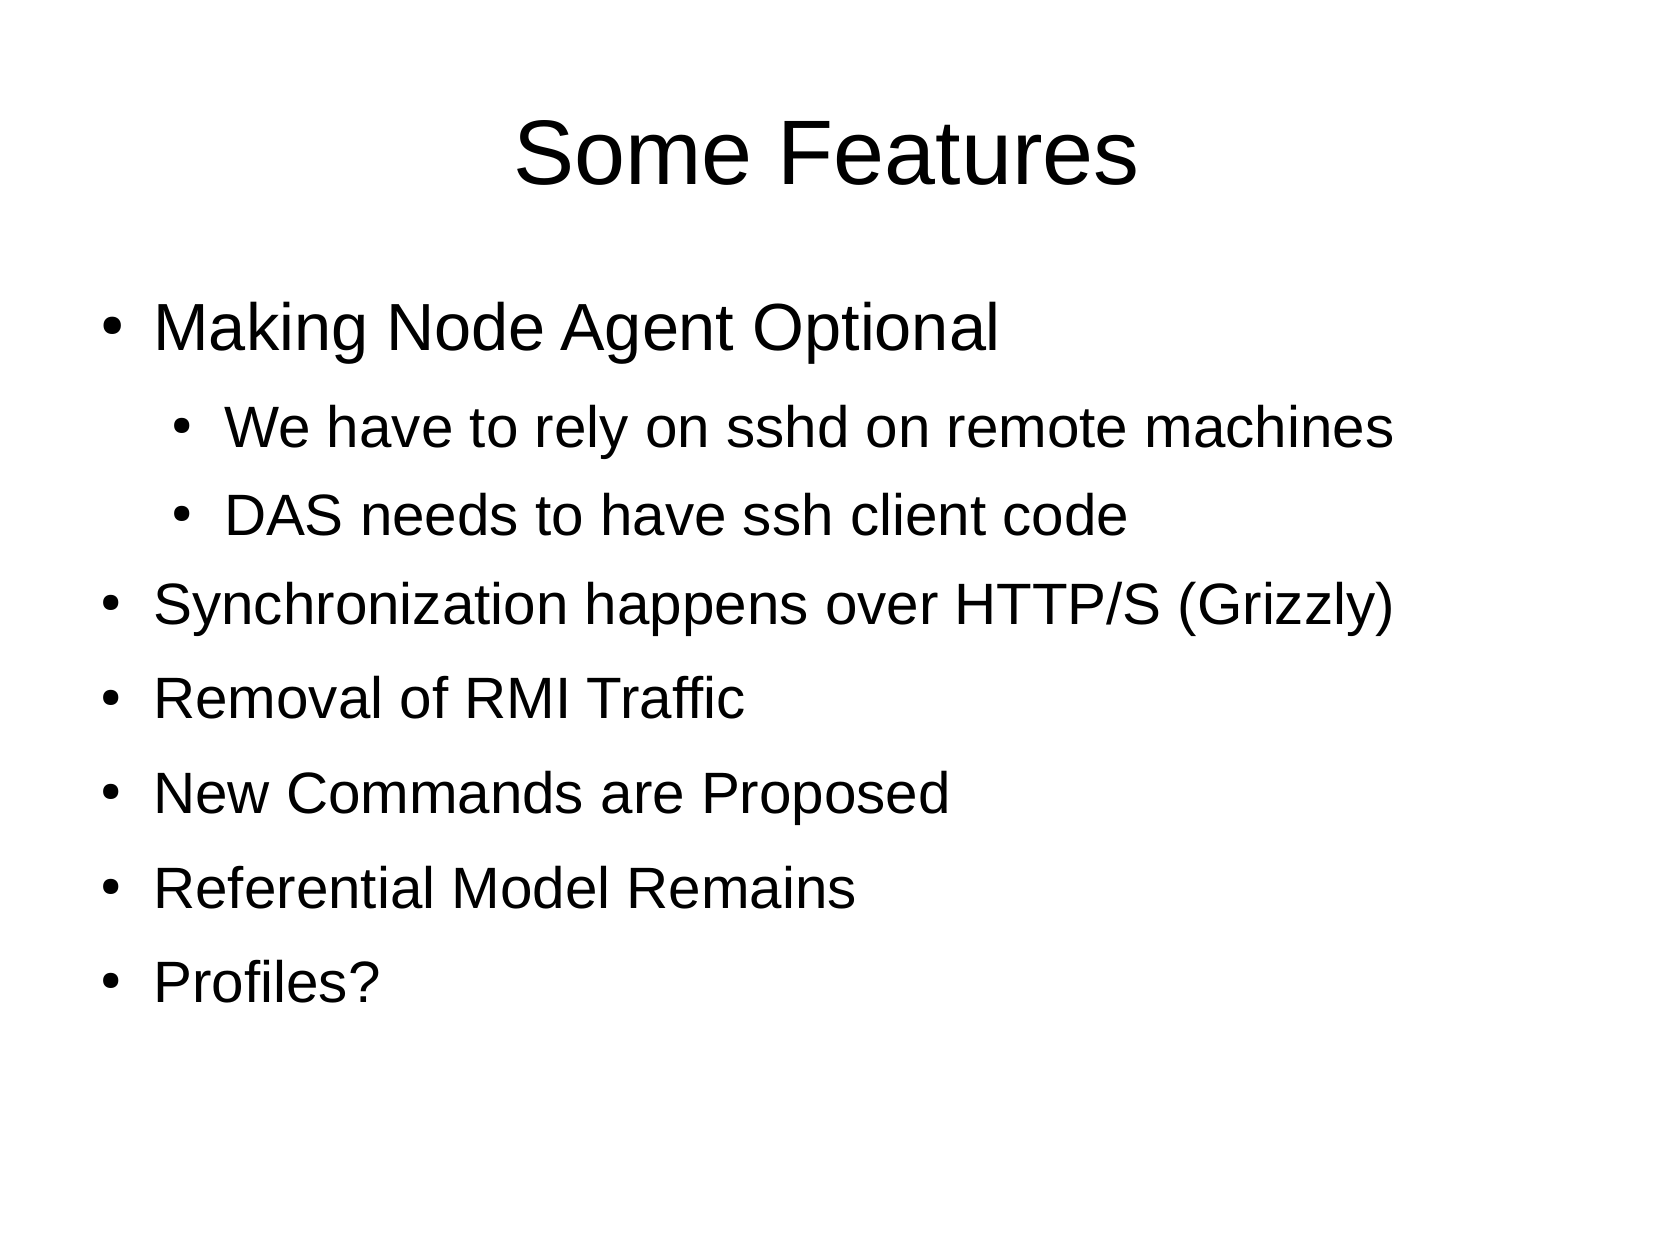

# Some Features
Making Node Agent Optional
We have to rely on sshd on remote machines
DAS needs to have ssh client code
Synchronization happens over HTTP/S (Grizzly)
Removal of RMI Traffic
New Commands are Proposed
Referential Model Remains
Profiles?